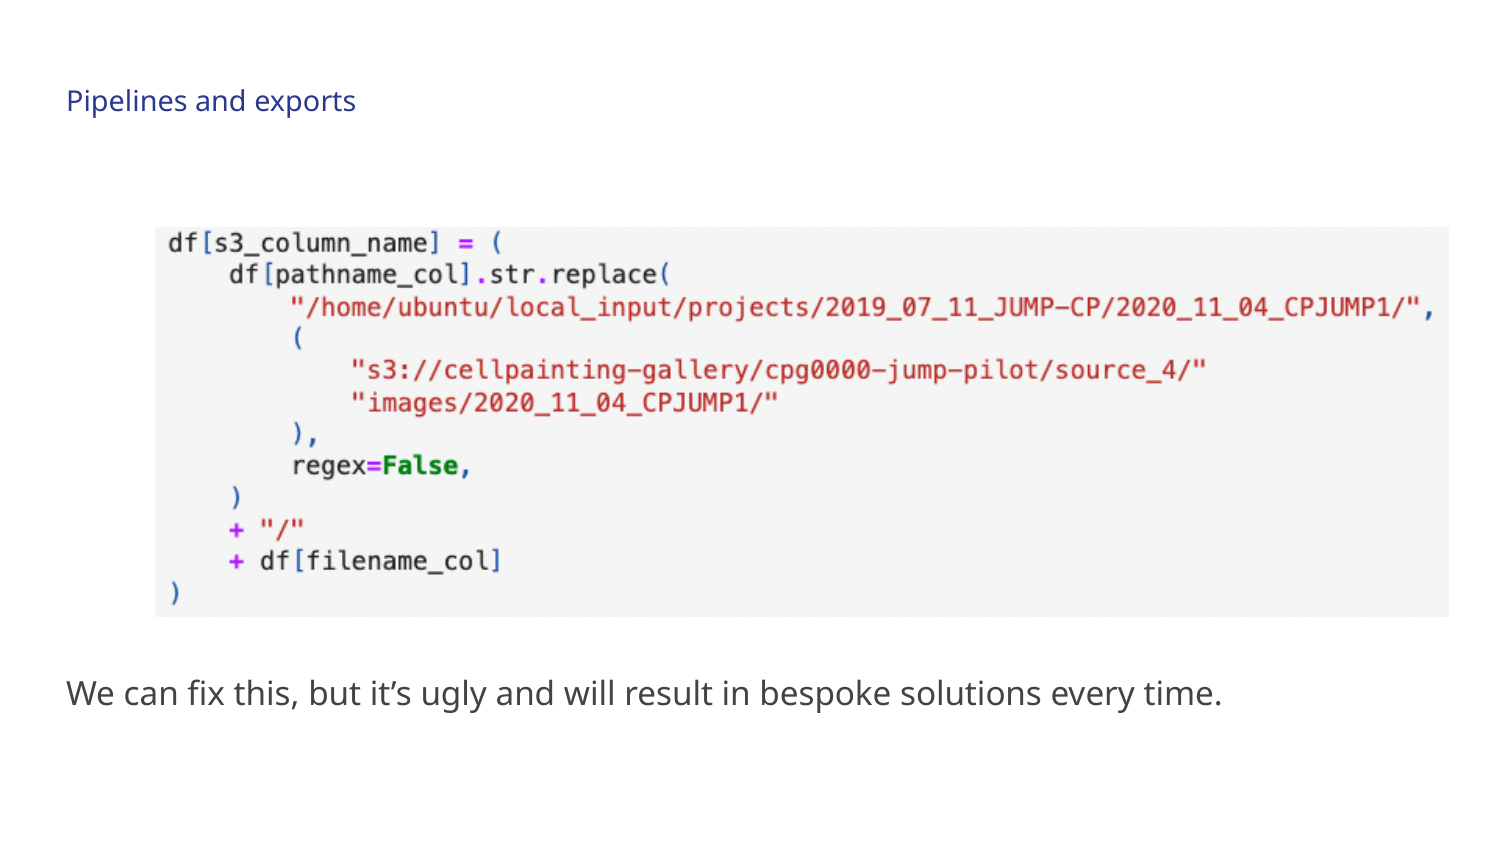

# Pipelines and exports
We can fix this, but it’s ugly and will result in bespoke solutions every time.